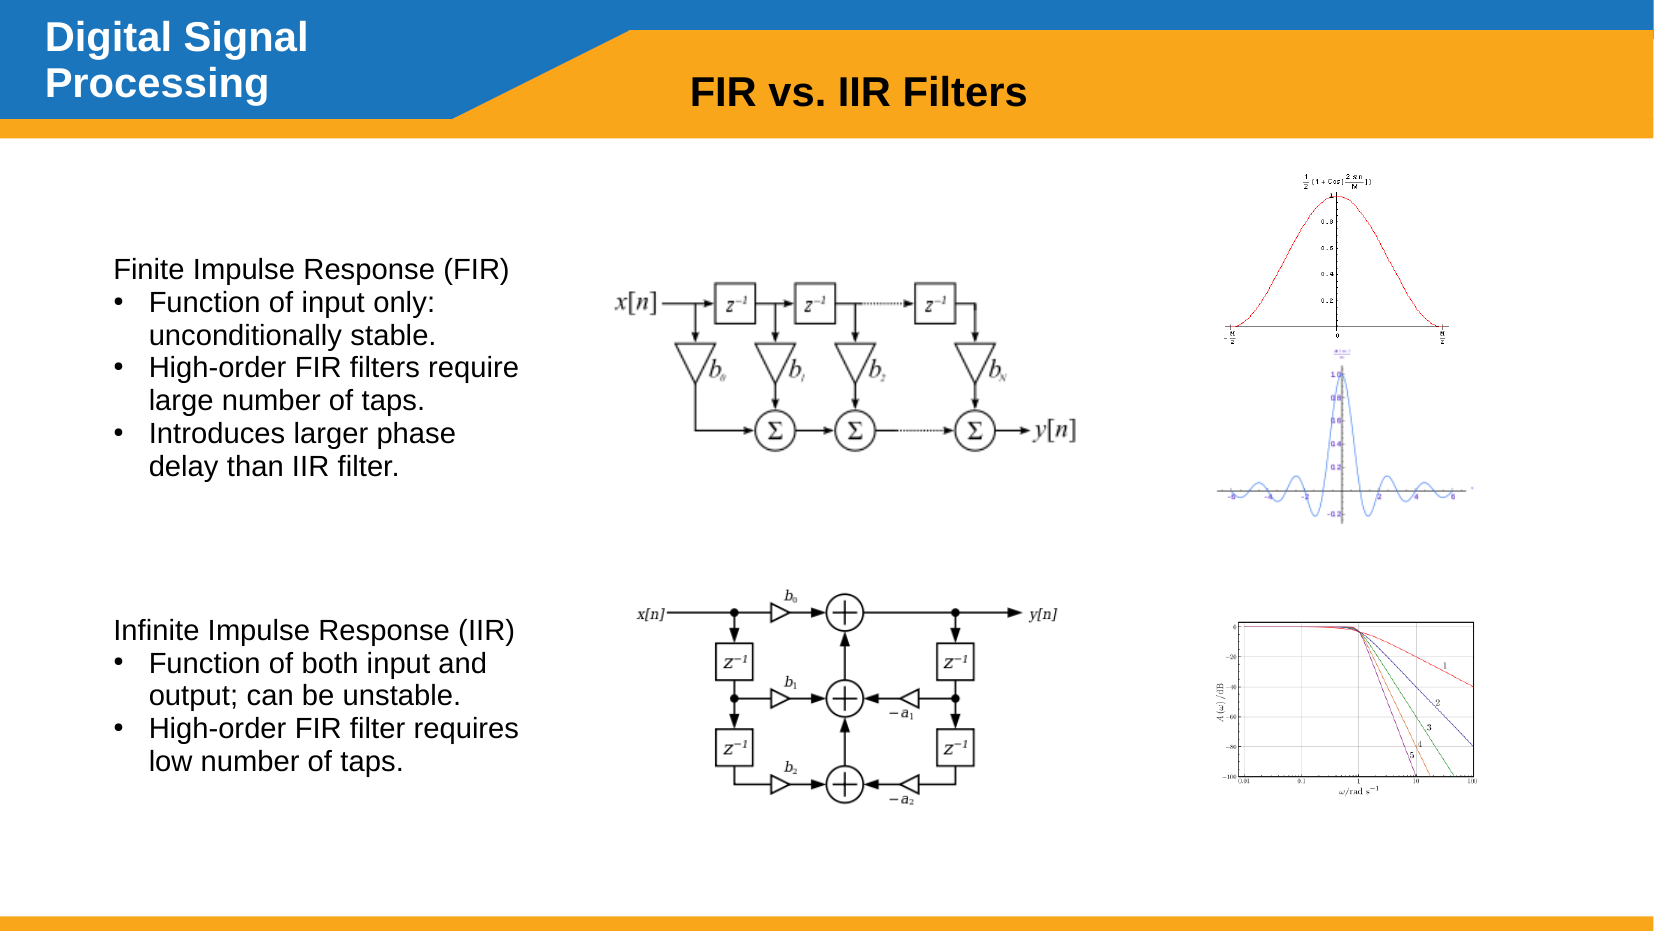

Digital Signal Processing
FIR vs. IIR Filters
Finite Impulse Response (FIR)
Function of input only: unconditionally stable.
High-order FIR filters require large number of taps.
Introduces larger phase delay than IIR filter.
Infinite Impulse Response (IIR)
Function of both input and output; can be unstable.
High-order FIR filter requires low number of taps.